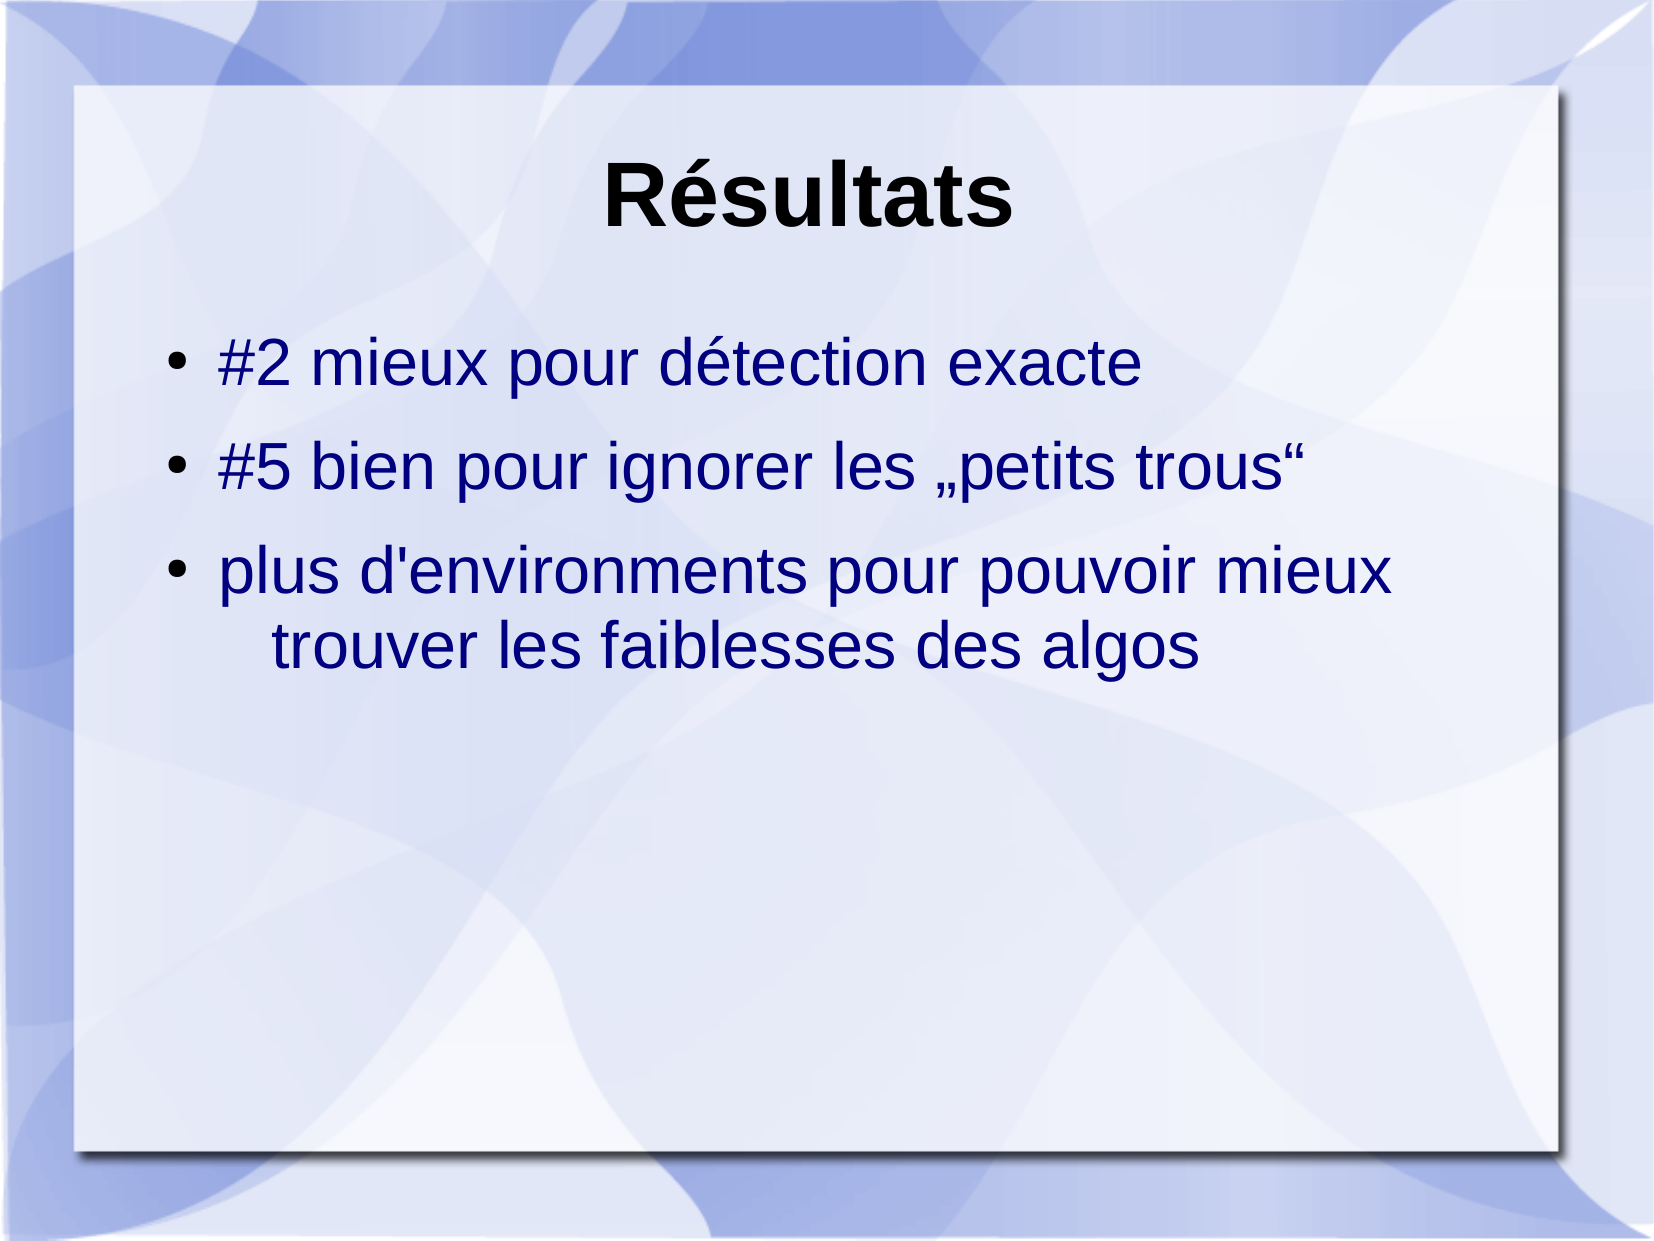

# Résultats
#2 mieux pour détection exacte
#5 bien pour ignorer les „petits trous“
plus d'environments pour pouvoir mieux trouver les faiblesses des algos